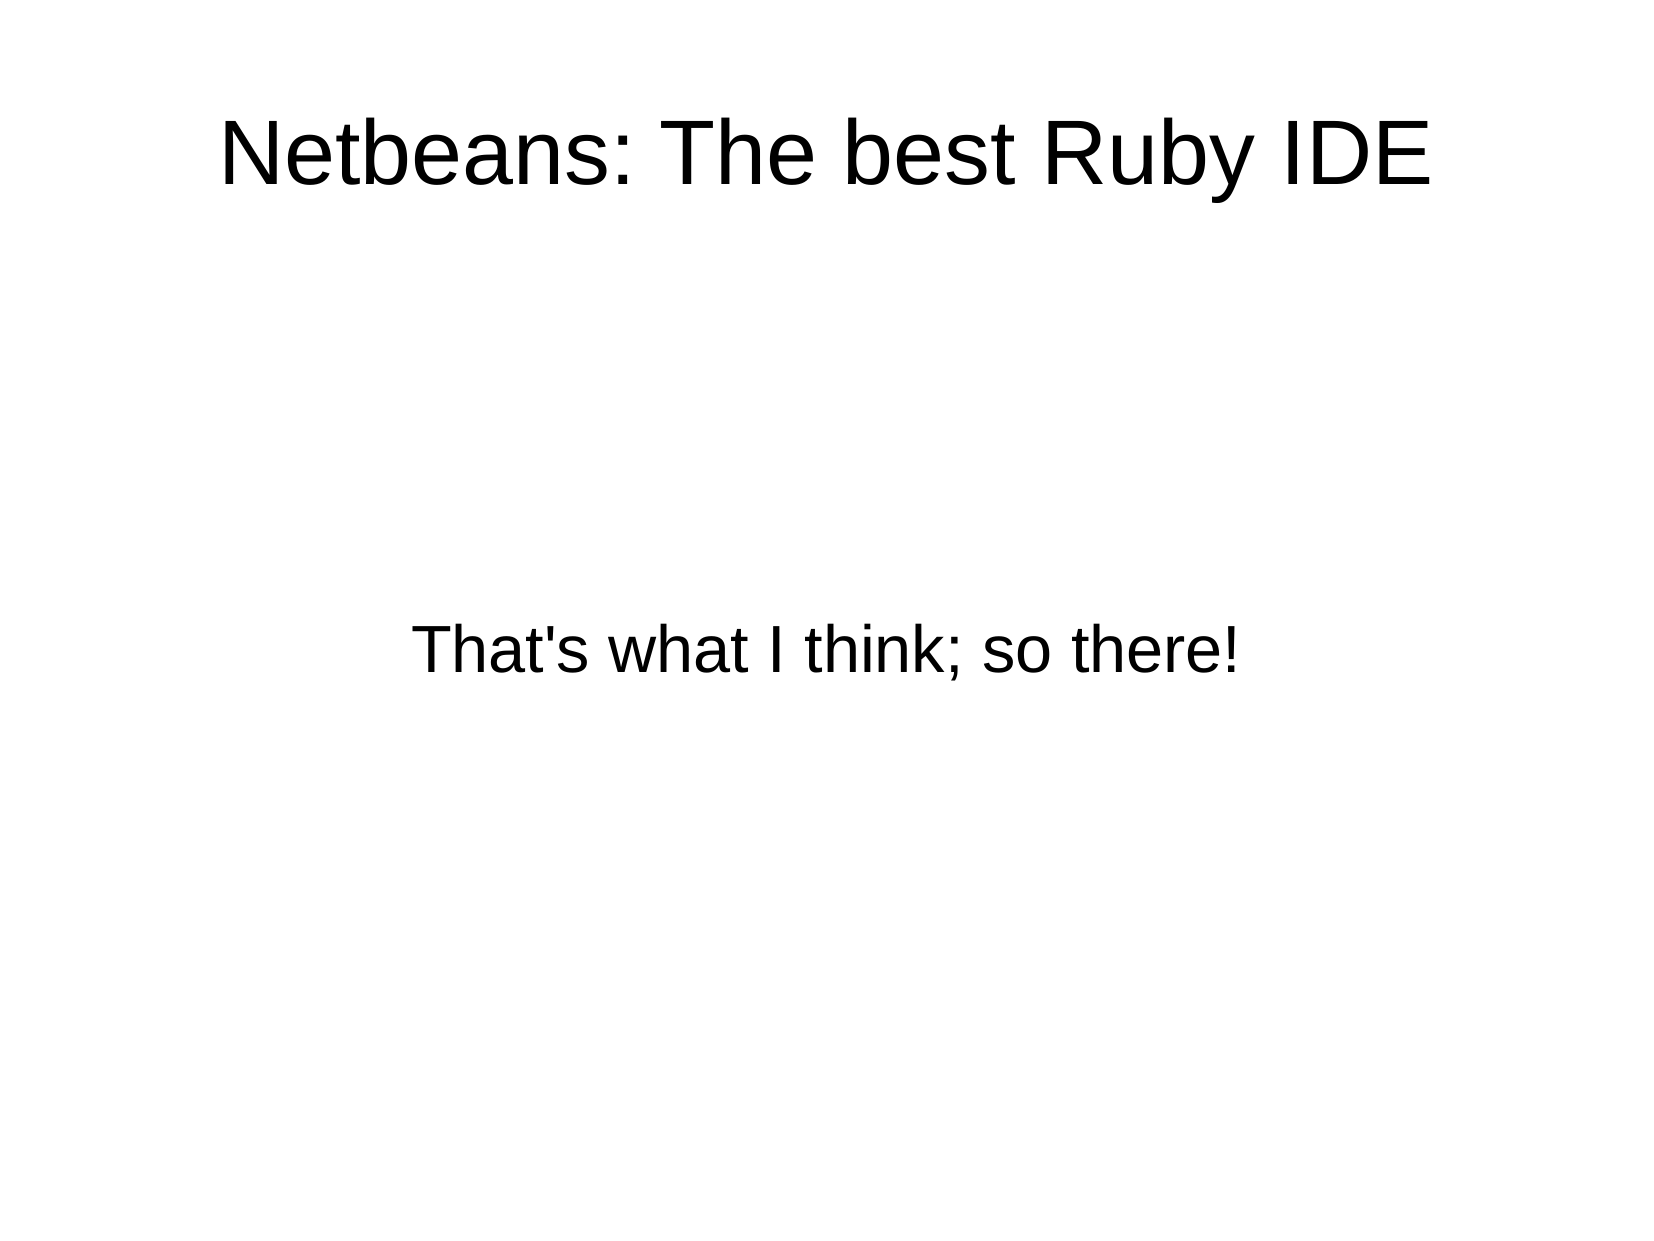

# Netbeans: The best Ruby IDE
That's what I think; so there!